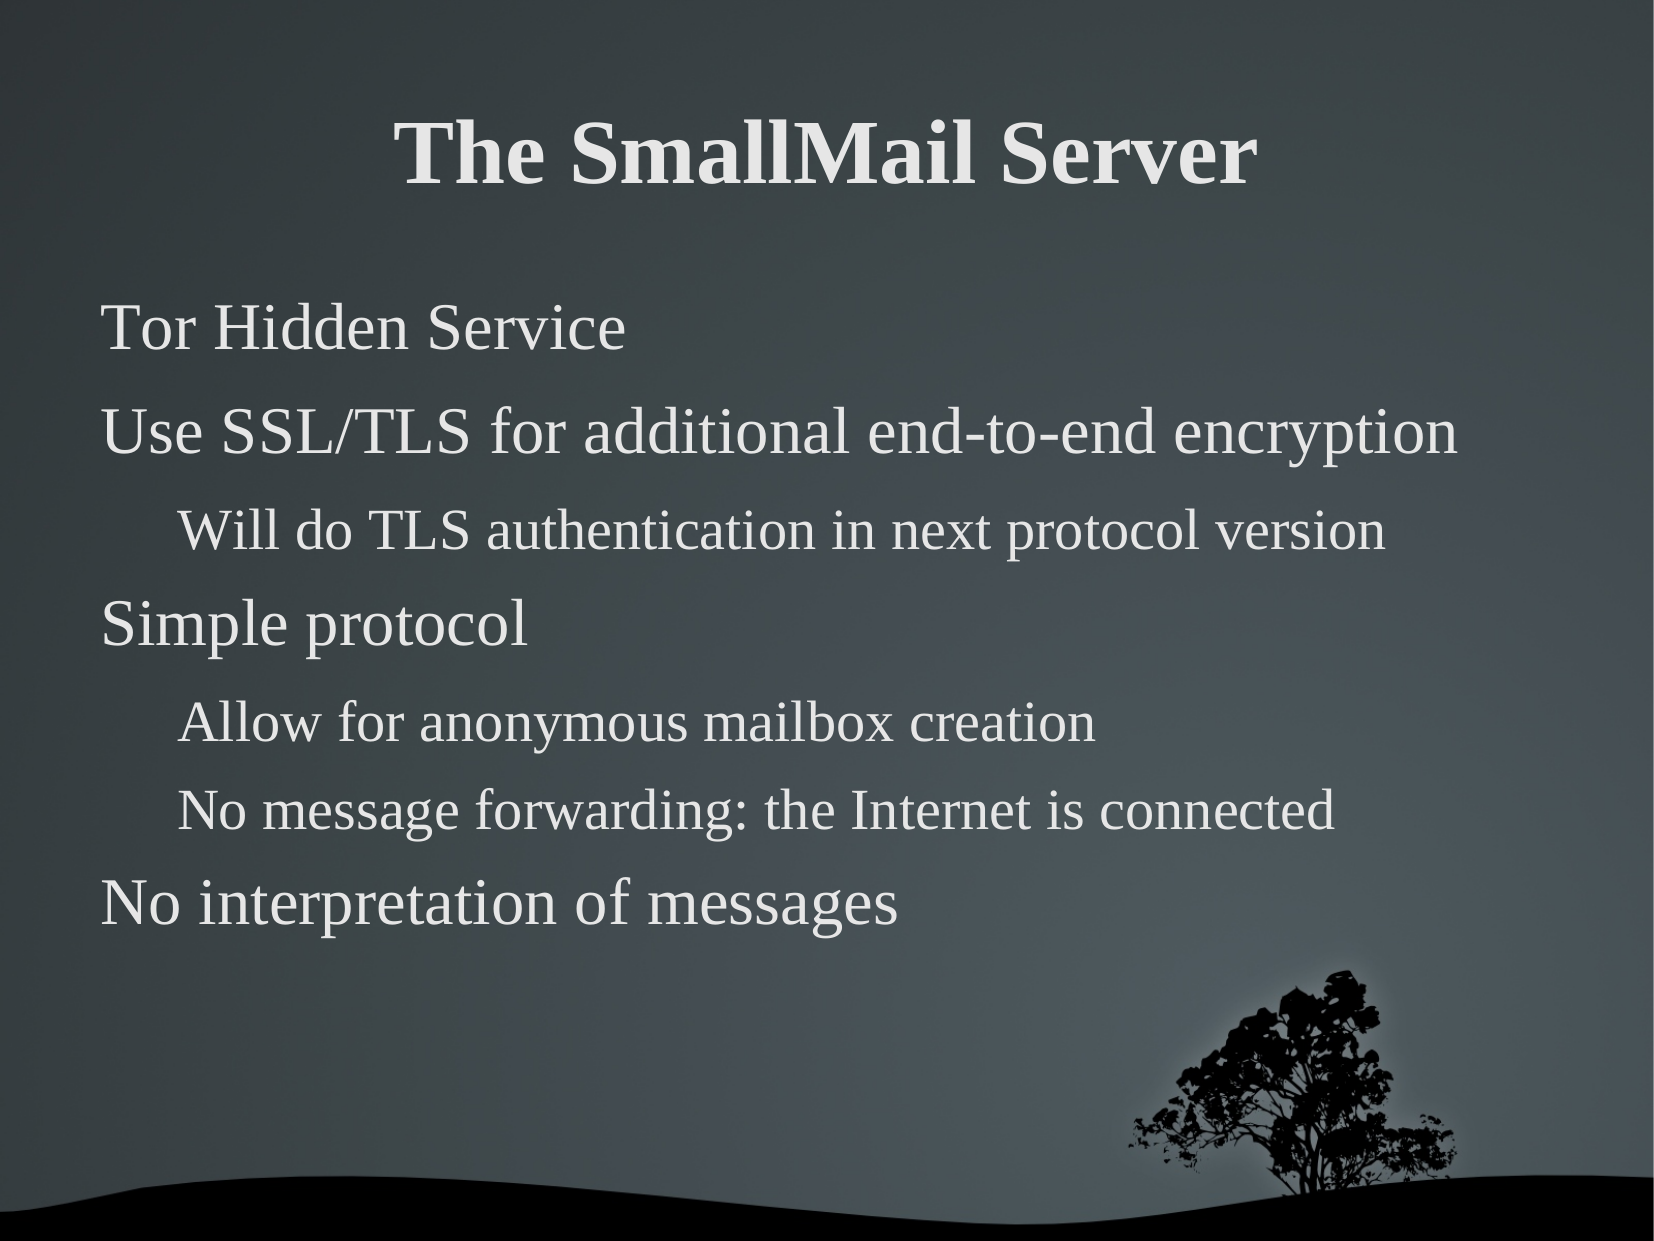

# The SmallMail Server
Tor Hidden Service
Use SSL/TLS for additional end-to-end encryption
Will do TLS authentication in next protocol version
Simple protocol
Allow for anonymous mailbox creation
No message forwarding: the Internet is connected
No interpretation of messages